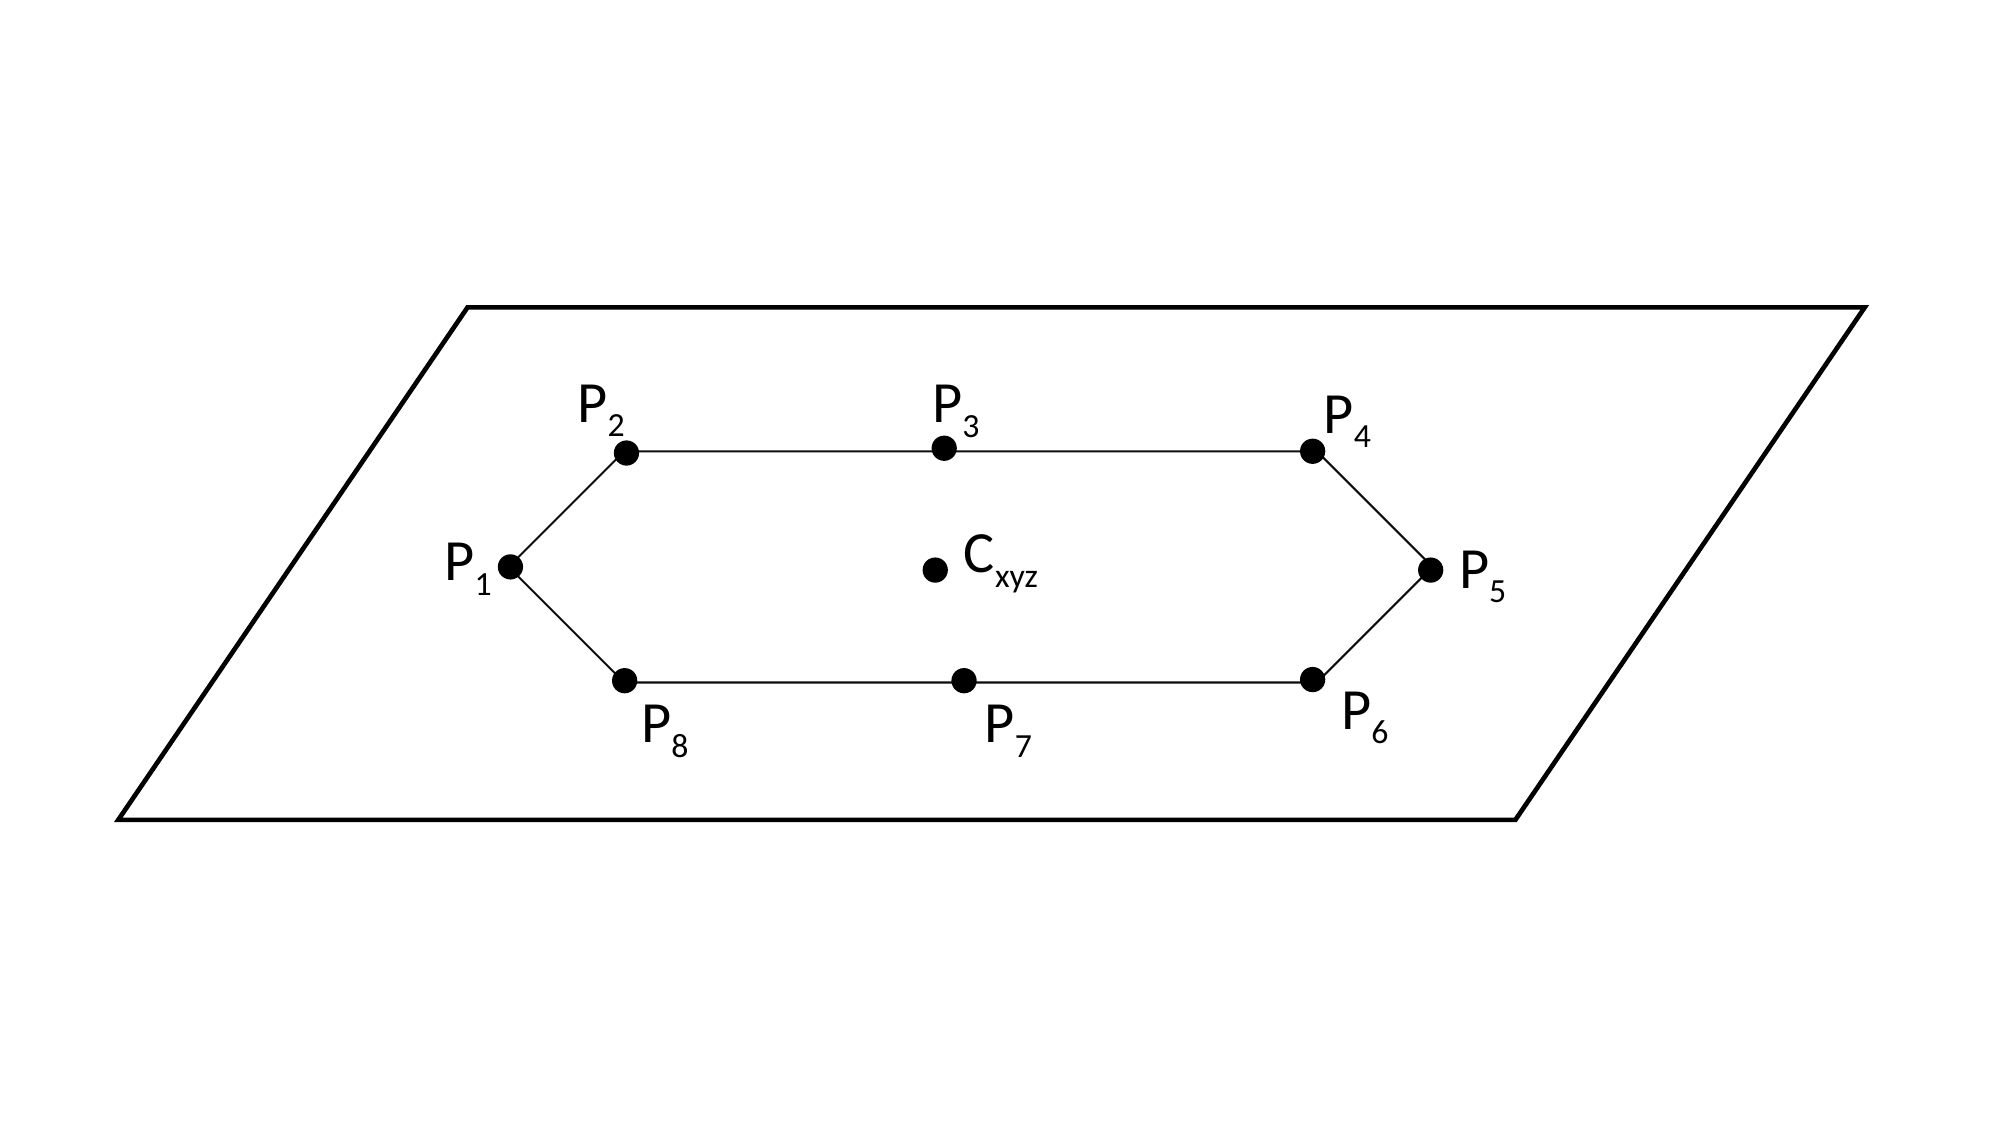

P2
P3
P4
Cxyz
P1
P5
P6
P8
P7